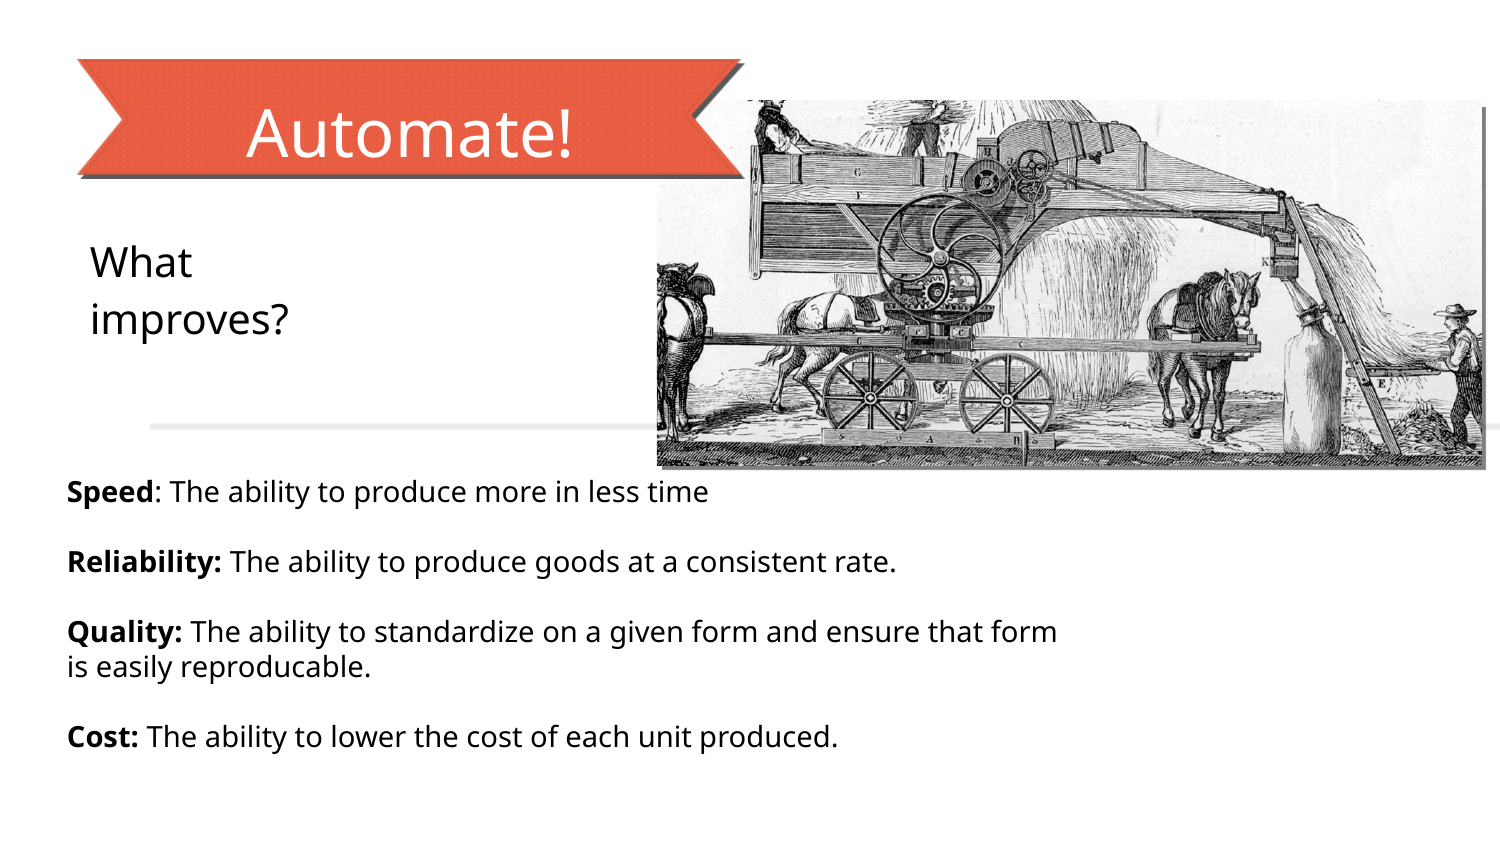

Automate!
works
solution
sales
social
contact
What improves?
Speed: The ability to produce more in less time
Reliability: The ability to produce goods at a consistent rate.
Quality: The ability to standardize on a given form and ensure that form is easily reproducable.
Cost: The ability to lower the cost of each unit produced.
Other works
ole
8